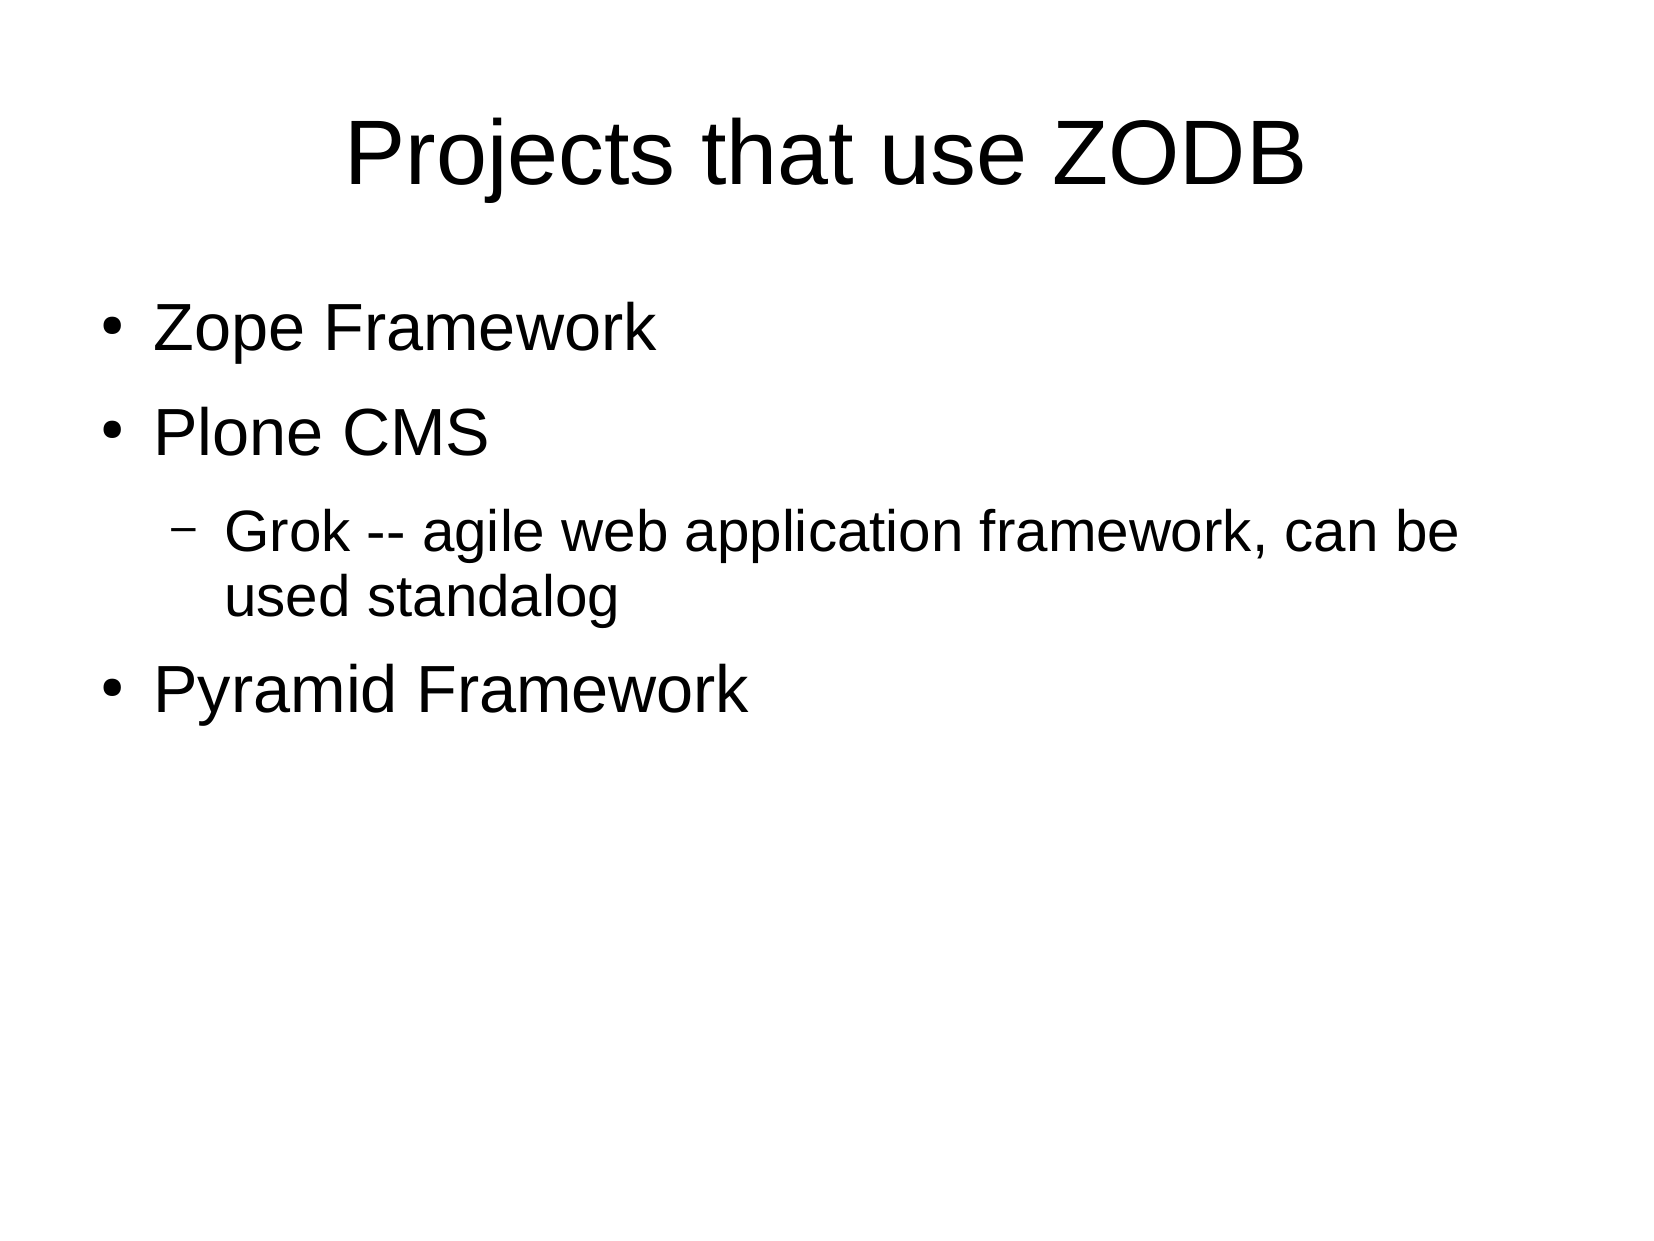

# Projects that use ZODB
Zope Framework
Plone CMS
Grok -- agile web application framework, can be used standalog
Pyramid Framework